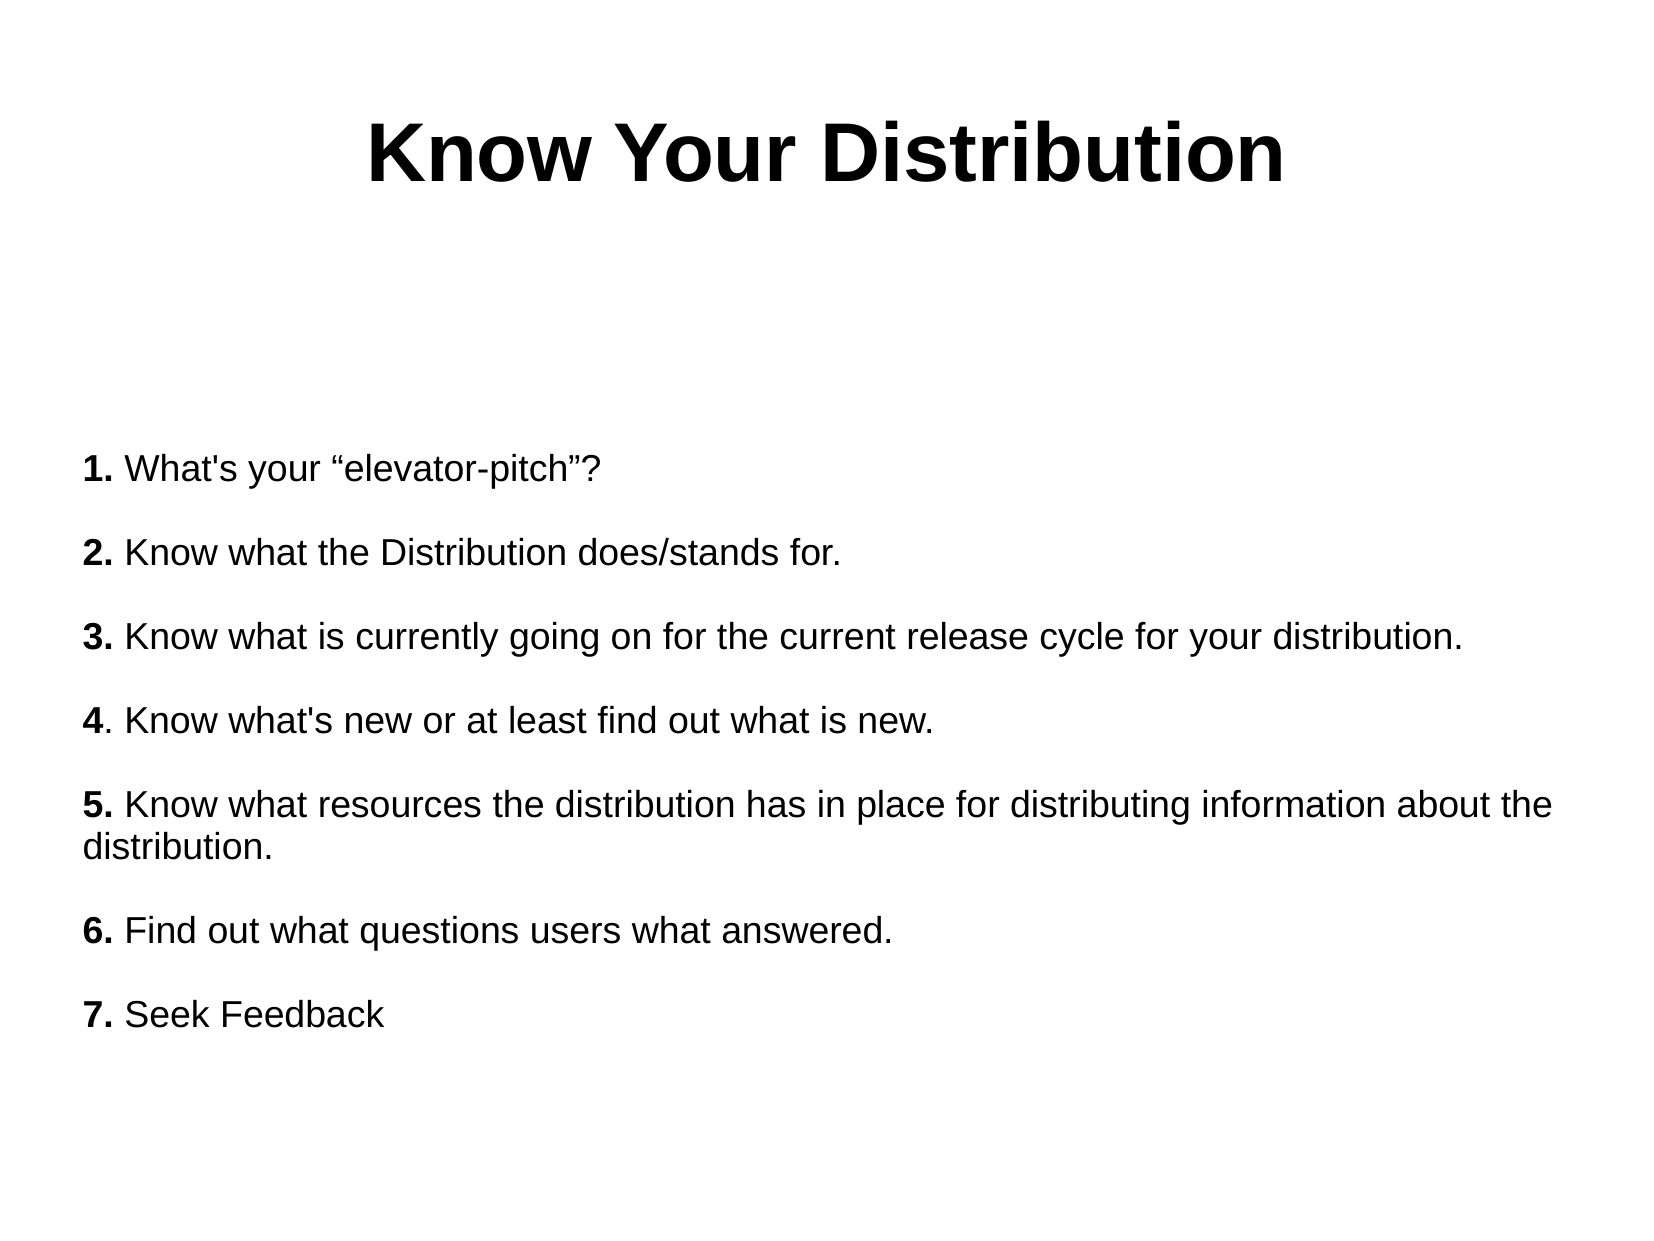

Know Your Distribution
# 1. What's your “elevator-pitch”?
2. Know what the Distribution does/stands for.
3. Know what is currently going on for the current release cycle for your distribution.
4. Know what's new or at least find out what is new.
5. Know what resources the distribution has in place for distributing information about the distribution.
6. Find out what questions users what answered.
7. Seek Feedback